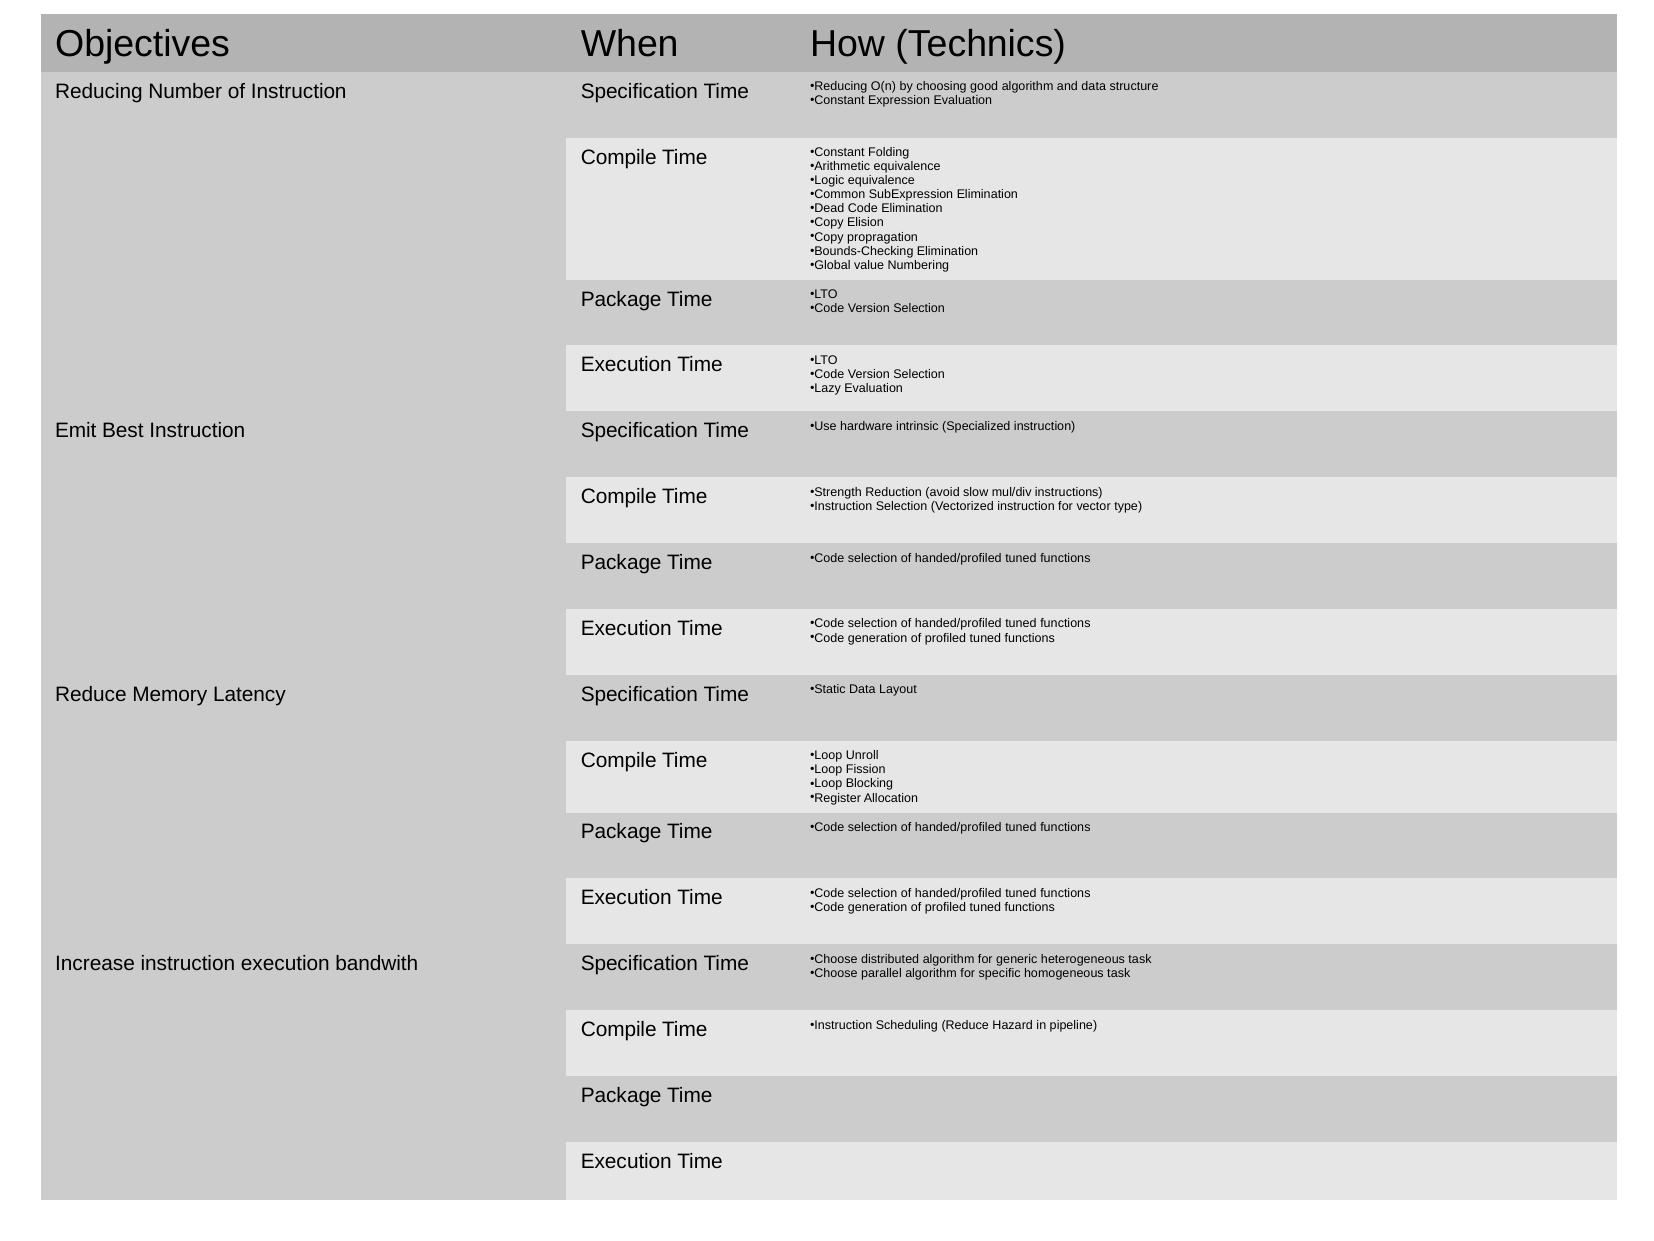

| Objectives | When | How (Technics) |
| --- | --- | --- |
| Reducing Number of Instruction | Specification Time | Reducing O(n) by choosing good algorithm and data structure Constant Expression Evaluation |
| | Compile Time | Constant Folding Arithmetic equivalence Logic equivalence Common SubExpression Elimination Dead Code Elimination Copy Elision Copy propragation Bounds-Checking Elimination Global value Numbering |
| | Package Time | LTO Code Version Selection |
| | Execution Time | LTO Code Version Selection Lazy Evaluation |
| Emit Best Instruction | Specification Time | Use hardware intrinsic (Specialized instruction) |
| | Compile Time | Strength Reduction (avoid slow mul/div instructions) Instruction Selection (Vectorized instruction for vector type) |
| | Package Time | Code selection of handed/profiled tuned functions |
| | Execution Time | Code selection of handed/profiled tuned functions Code generation of profiled tuned functions |
| Reduce Memory Latency | Specification Time | Static Data Layout |
| | Compile Time | Loop Unroll Loop Fission Loop Blocking Register Allocation |
| | Package Time | Code selection of handed/profiled tuned functions |
| | Execution Time | Code selection of handed/profiled tuned functions Code generation of profiled tuned functions |
| Increase instruction execution bandwith | Specification Time | Choose distributed algorithm for generic heterogeneous task Choose parallel algorithm for specific homogeneous task |
| | Compile Time | Instruction Scheduling (Reduce Hazard in pipeline) |
| | Package Time | |
| | Execution Time | |